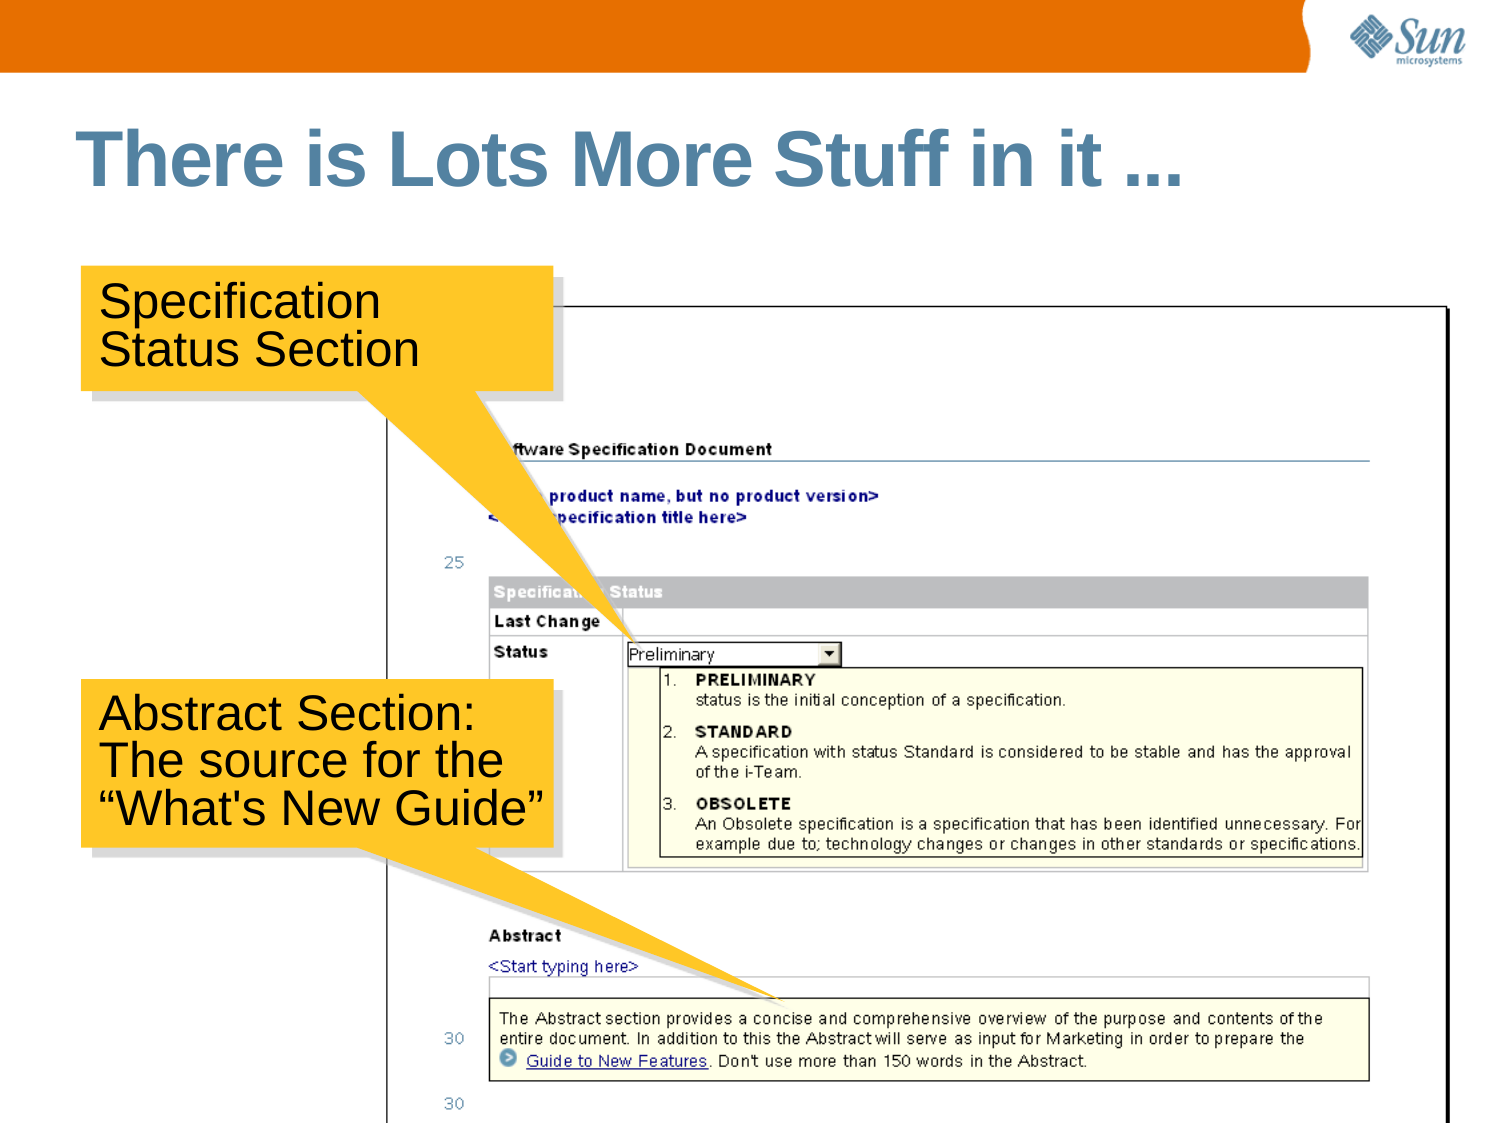

# There is Lots More Stuff in it ...
Specification
Status Section
Abstract Section:
The source for the
“What's New Guide”